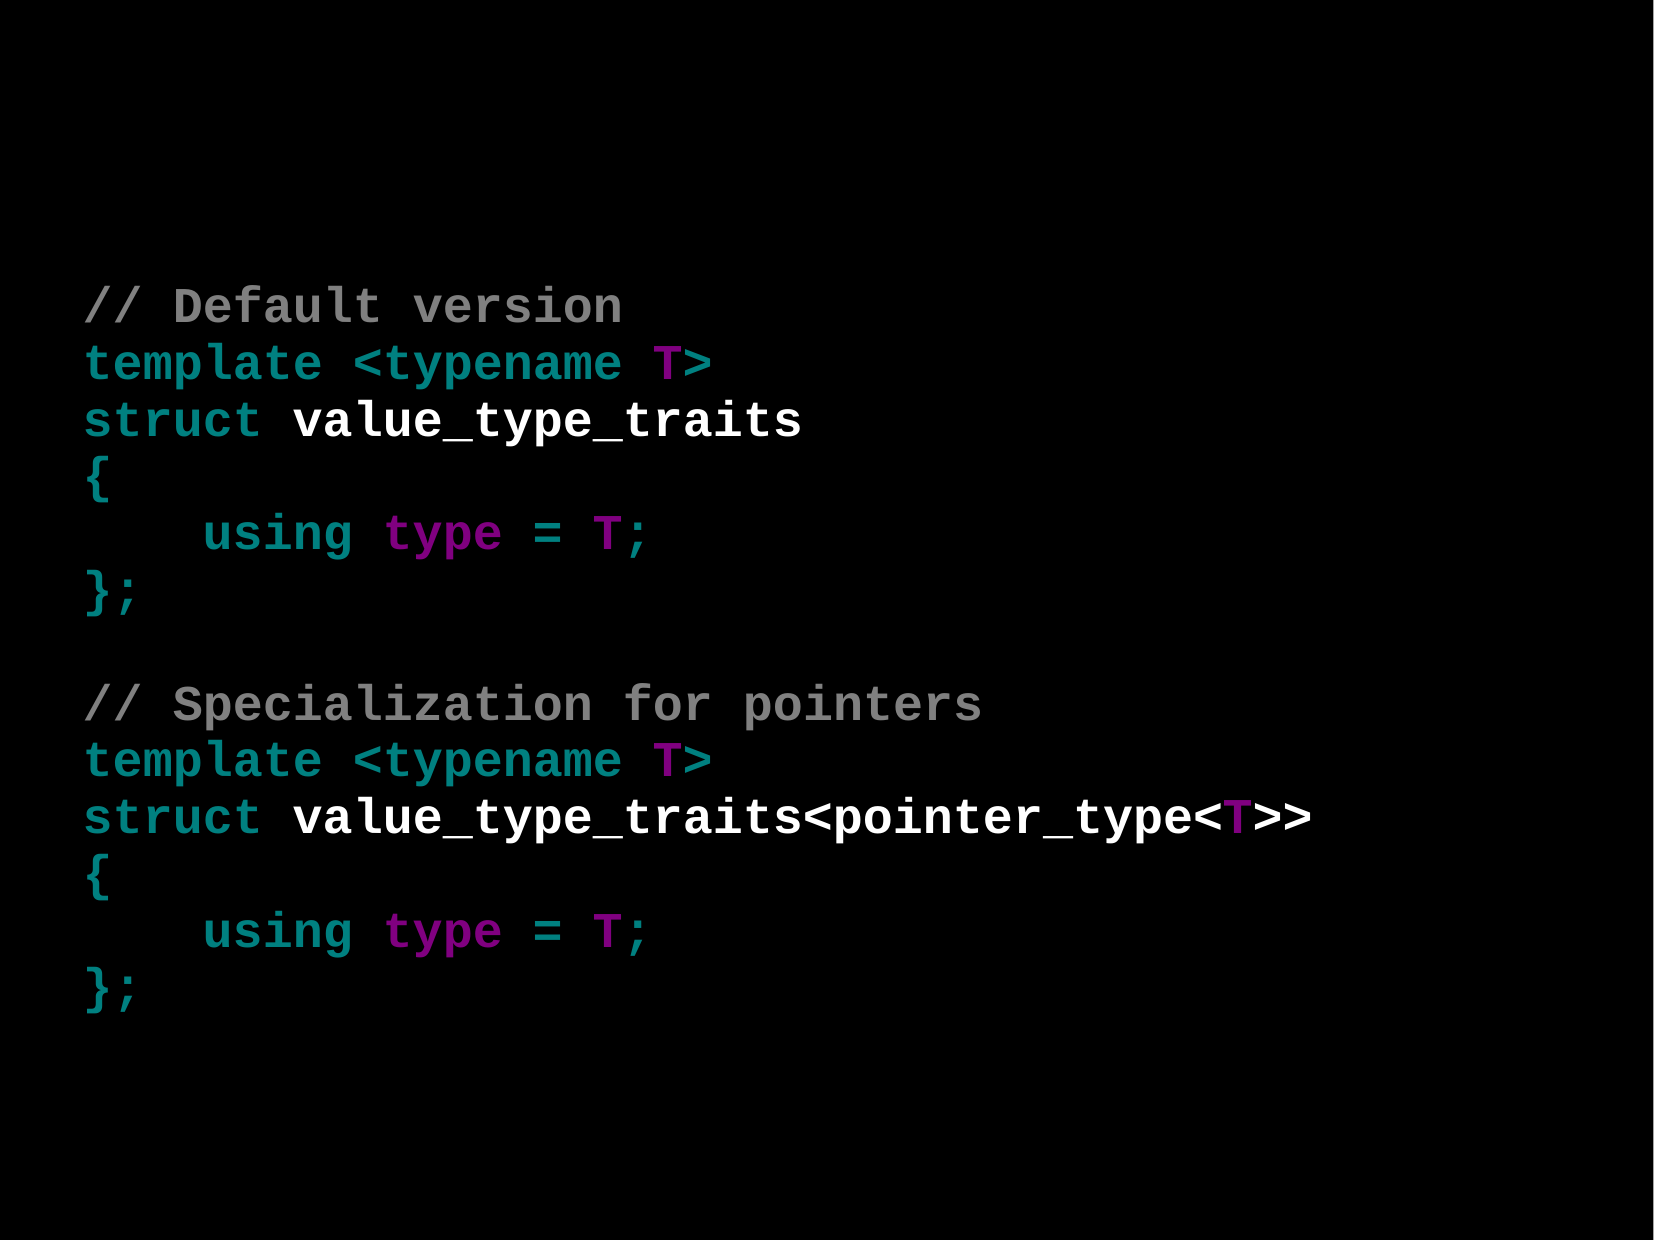

# // Default version
template <typename T>
struct value_type_traits
{
 using type = T;
};
// Specialization for pointers
template <typename T>
struct value_type_traits<pointer_type<T>>
{
 using type = T;
};